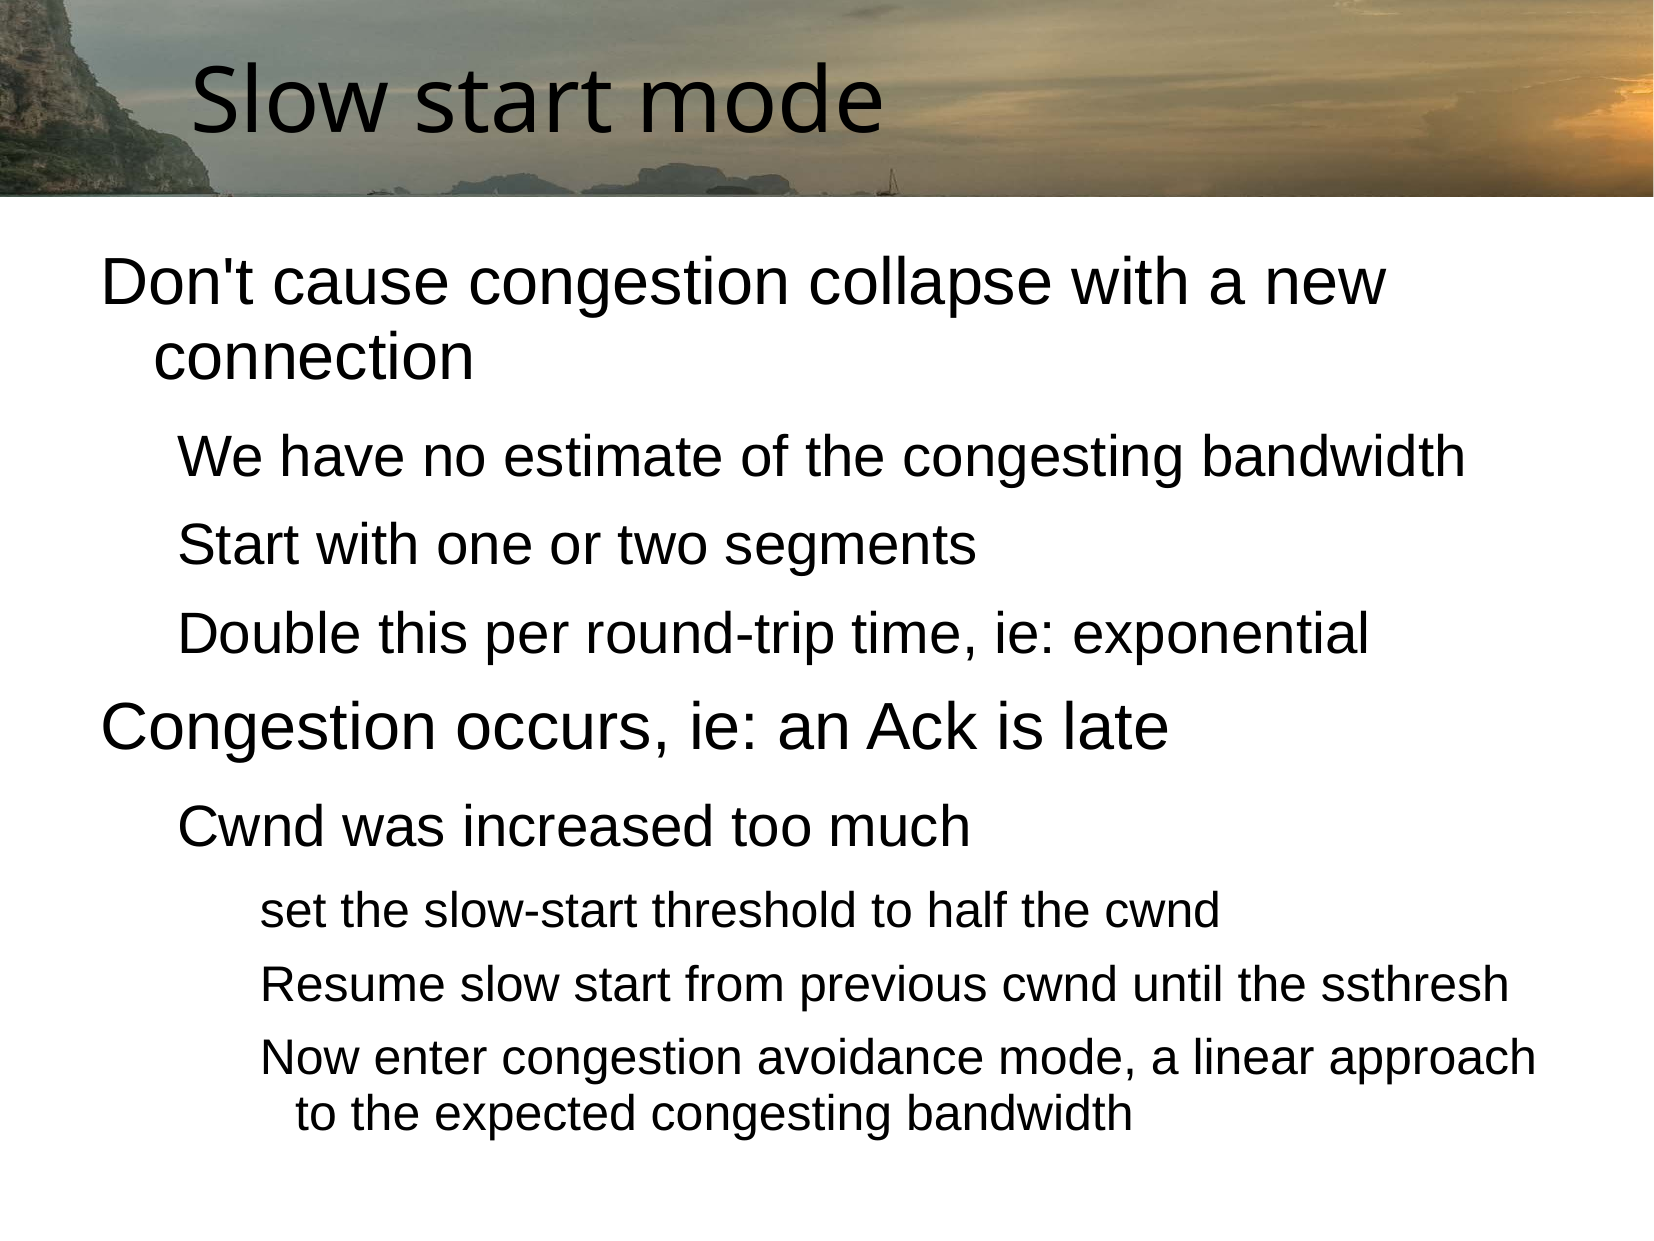

# Slow start mode
Don't cause congestion collapse with a new connection
We have no estimate of the congesting bandwidth
Start with one or two segments
Double this per round-trip time, ie: exponential
Congestion occurs, ie: an Ack is late
Cwnd was increased too much
set the slow-start threshold to half the cwnd
Resume slow start from previous cwnd until the ssthresh
Now enter congestion avoidance mode, a linear approach to the expected congesting bandwidth